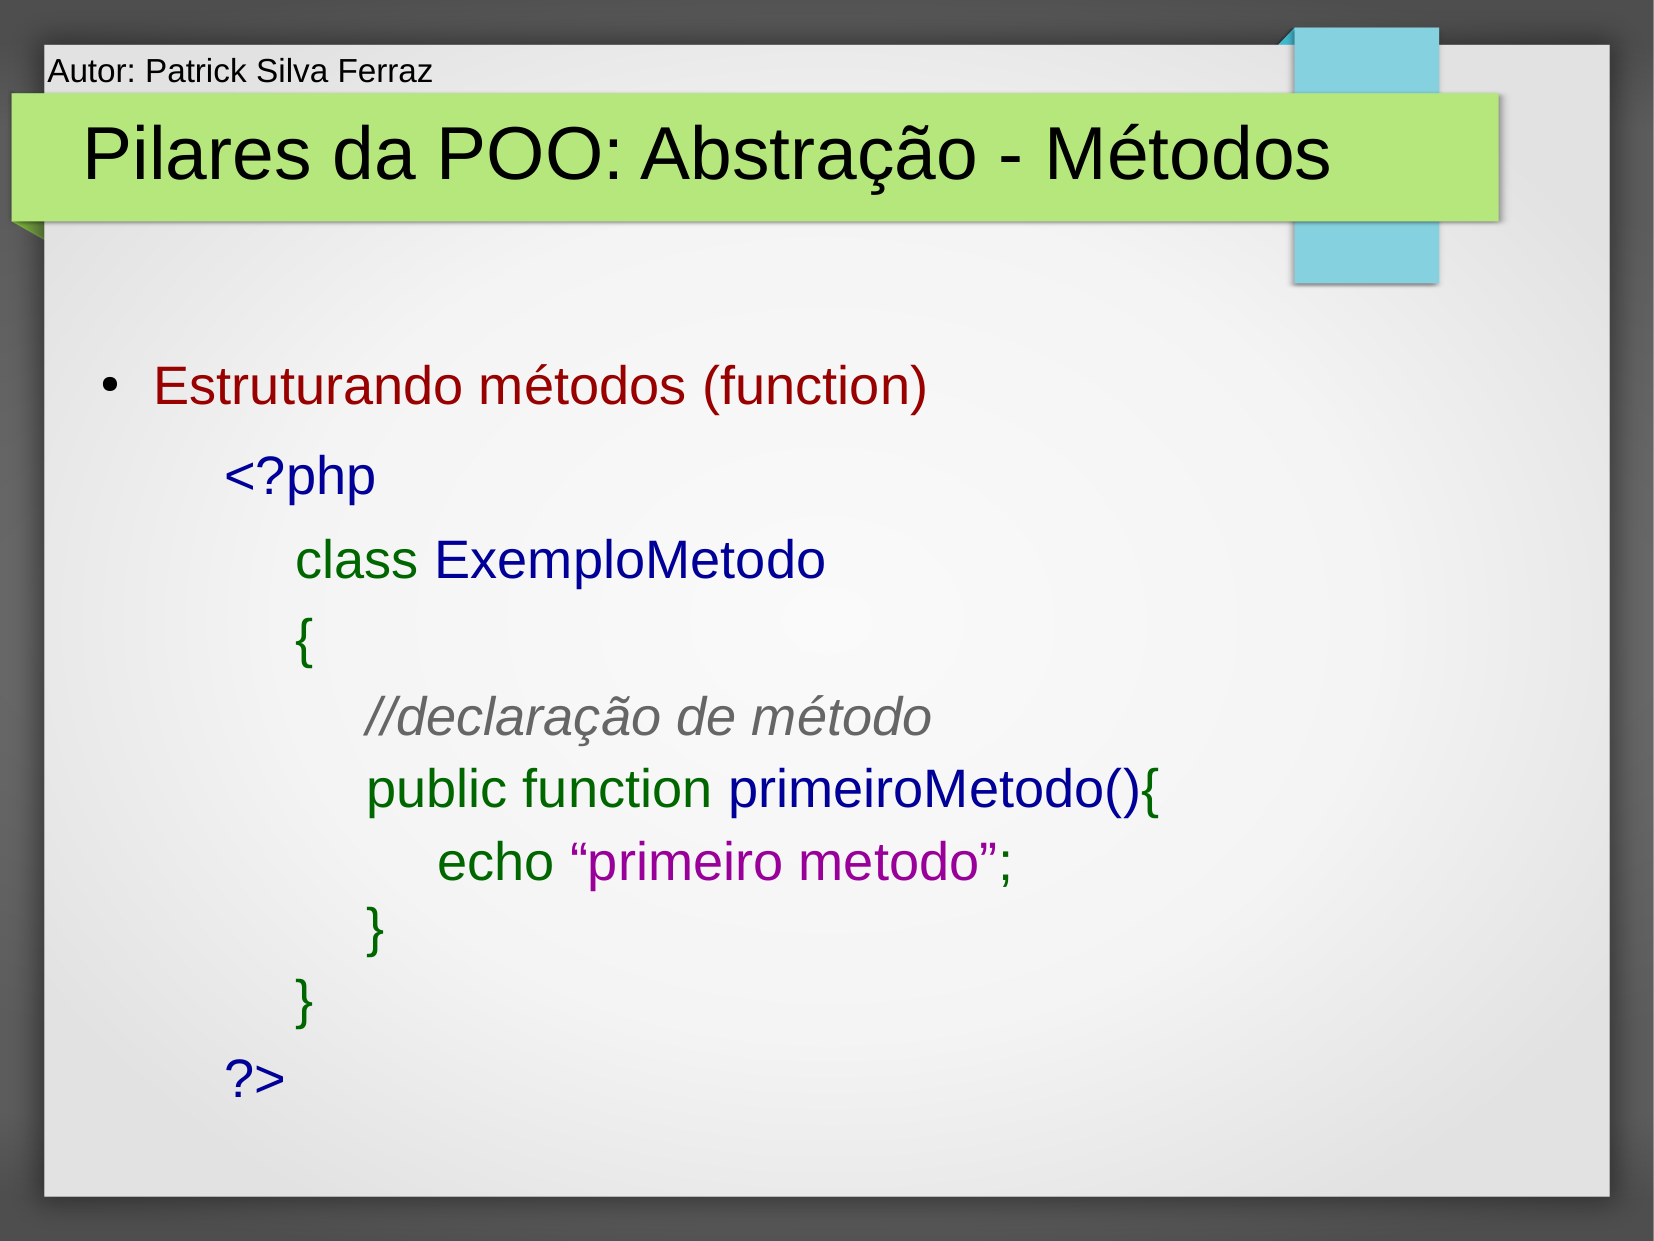

Autor: Patrick Silva Ferraz
# Pilares da POO: Abstração - Métodos
Estruturando métodos (function)
<?php
class ExemploMetodo
{
//declaração de método
public function primeiroMetodo(){
echo “primeiro metodo”;
}
}
?>